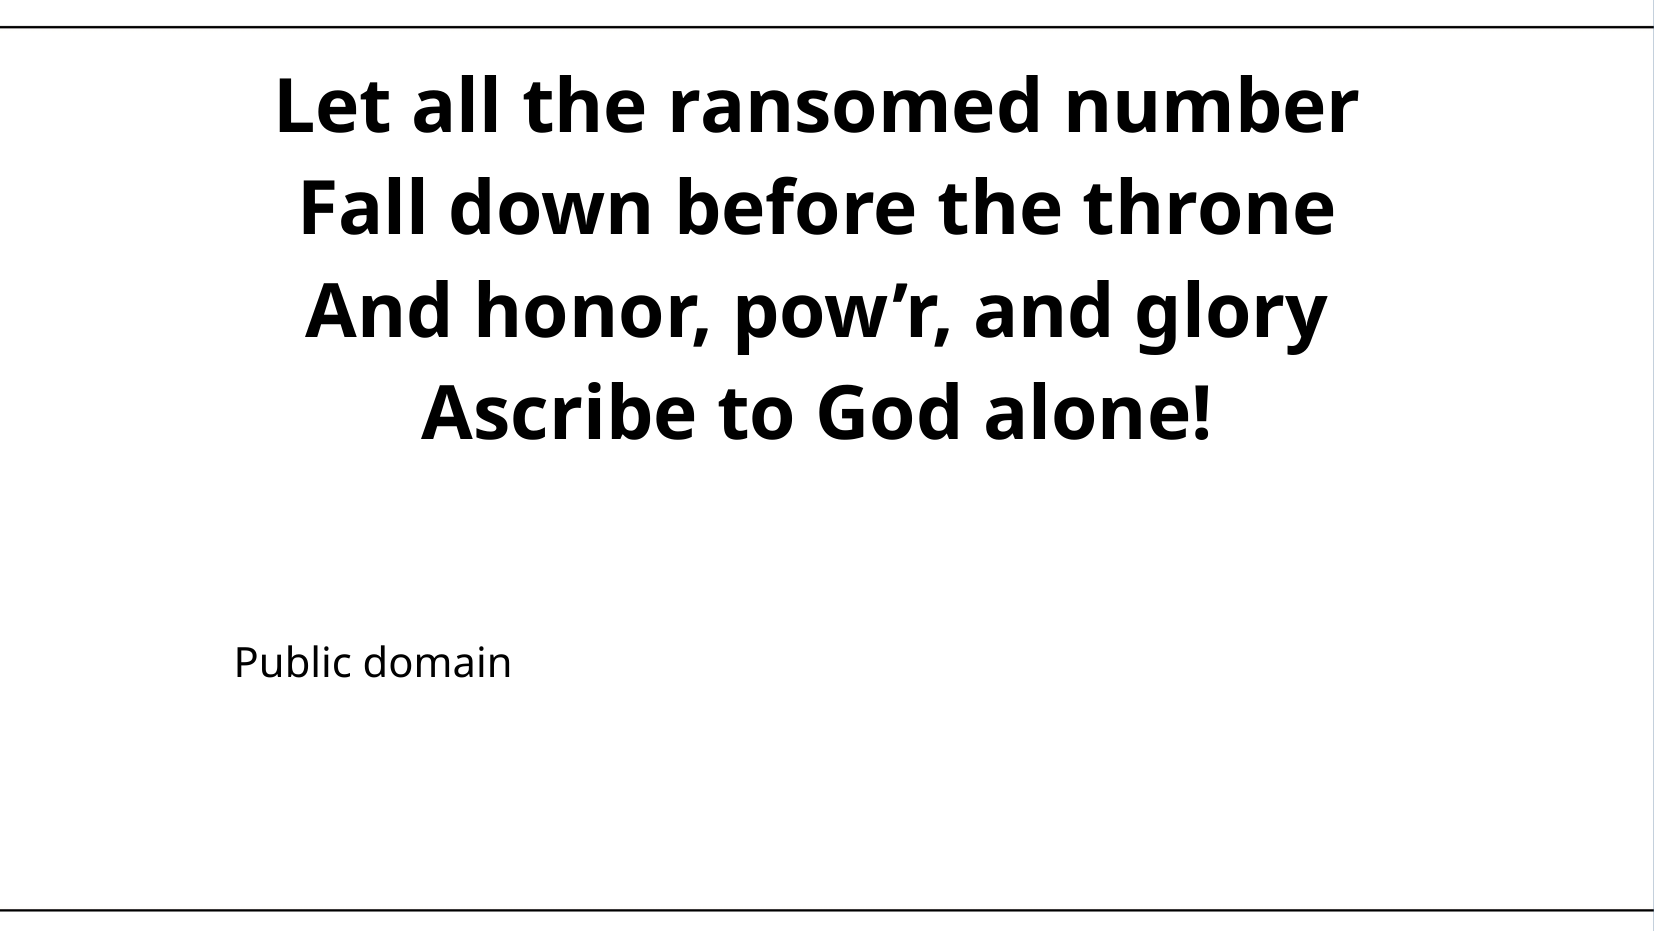

Let all the ransomed number
Fall down before the throne
And honor, pow’r, and glory
Ascribe to God alone!
 Public domain